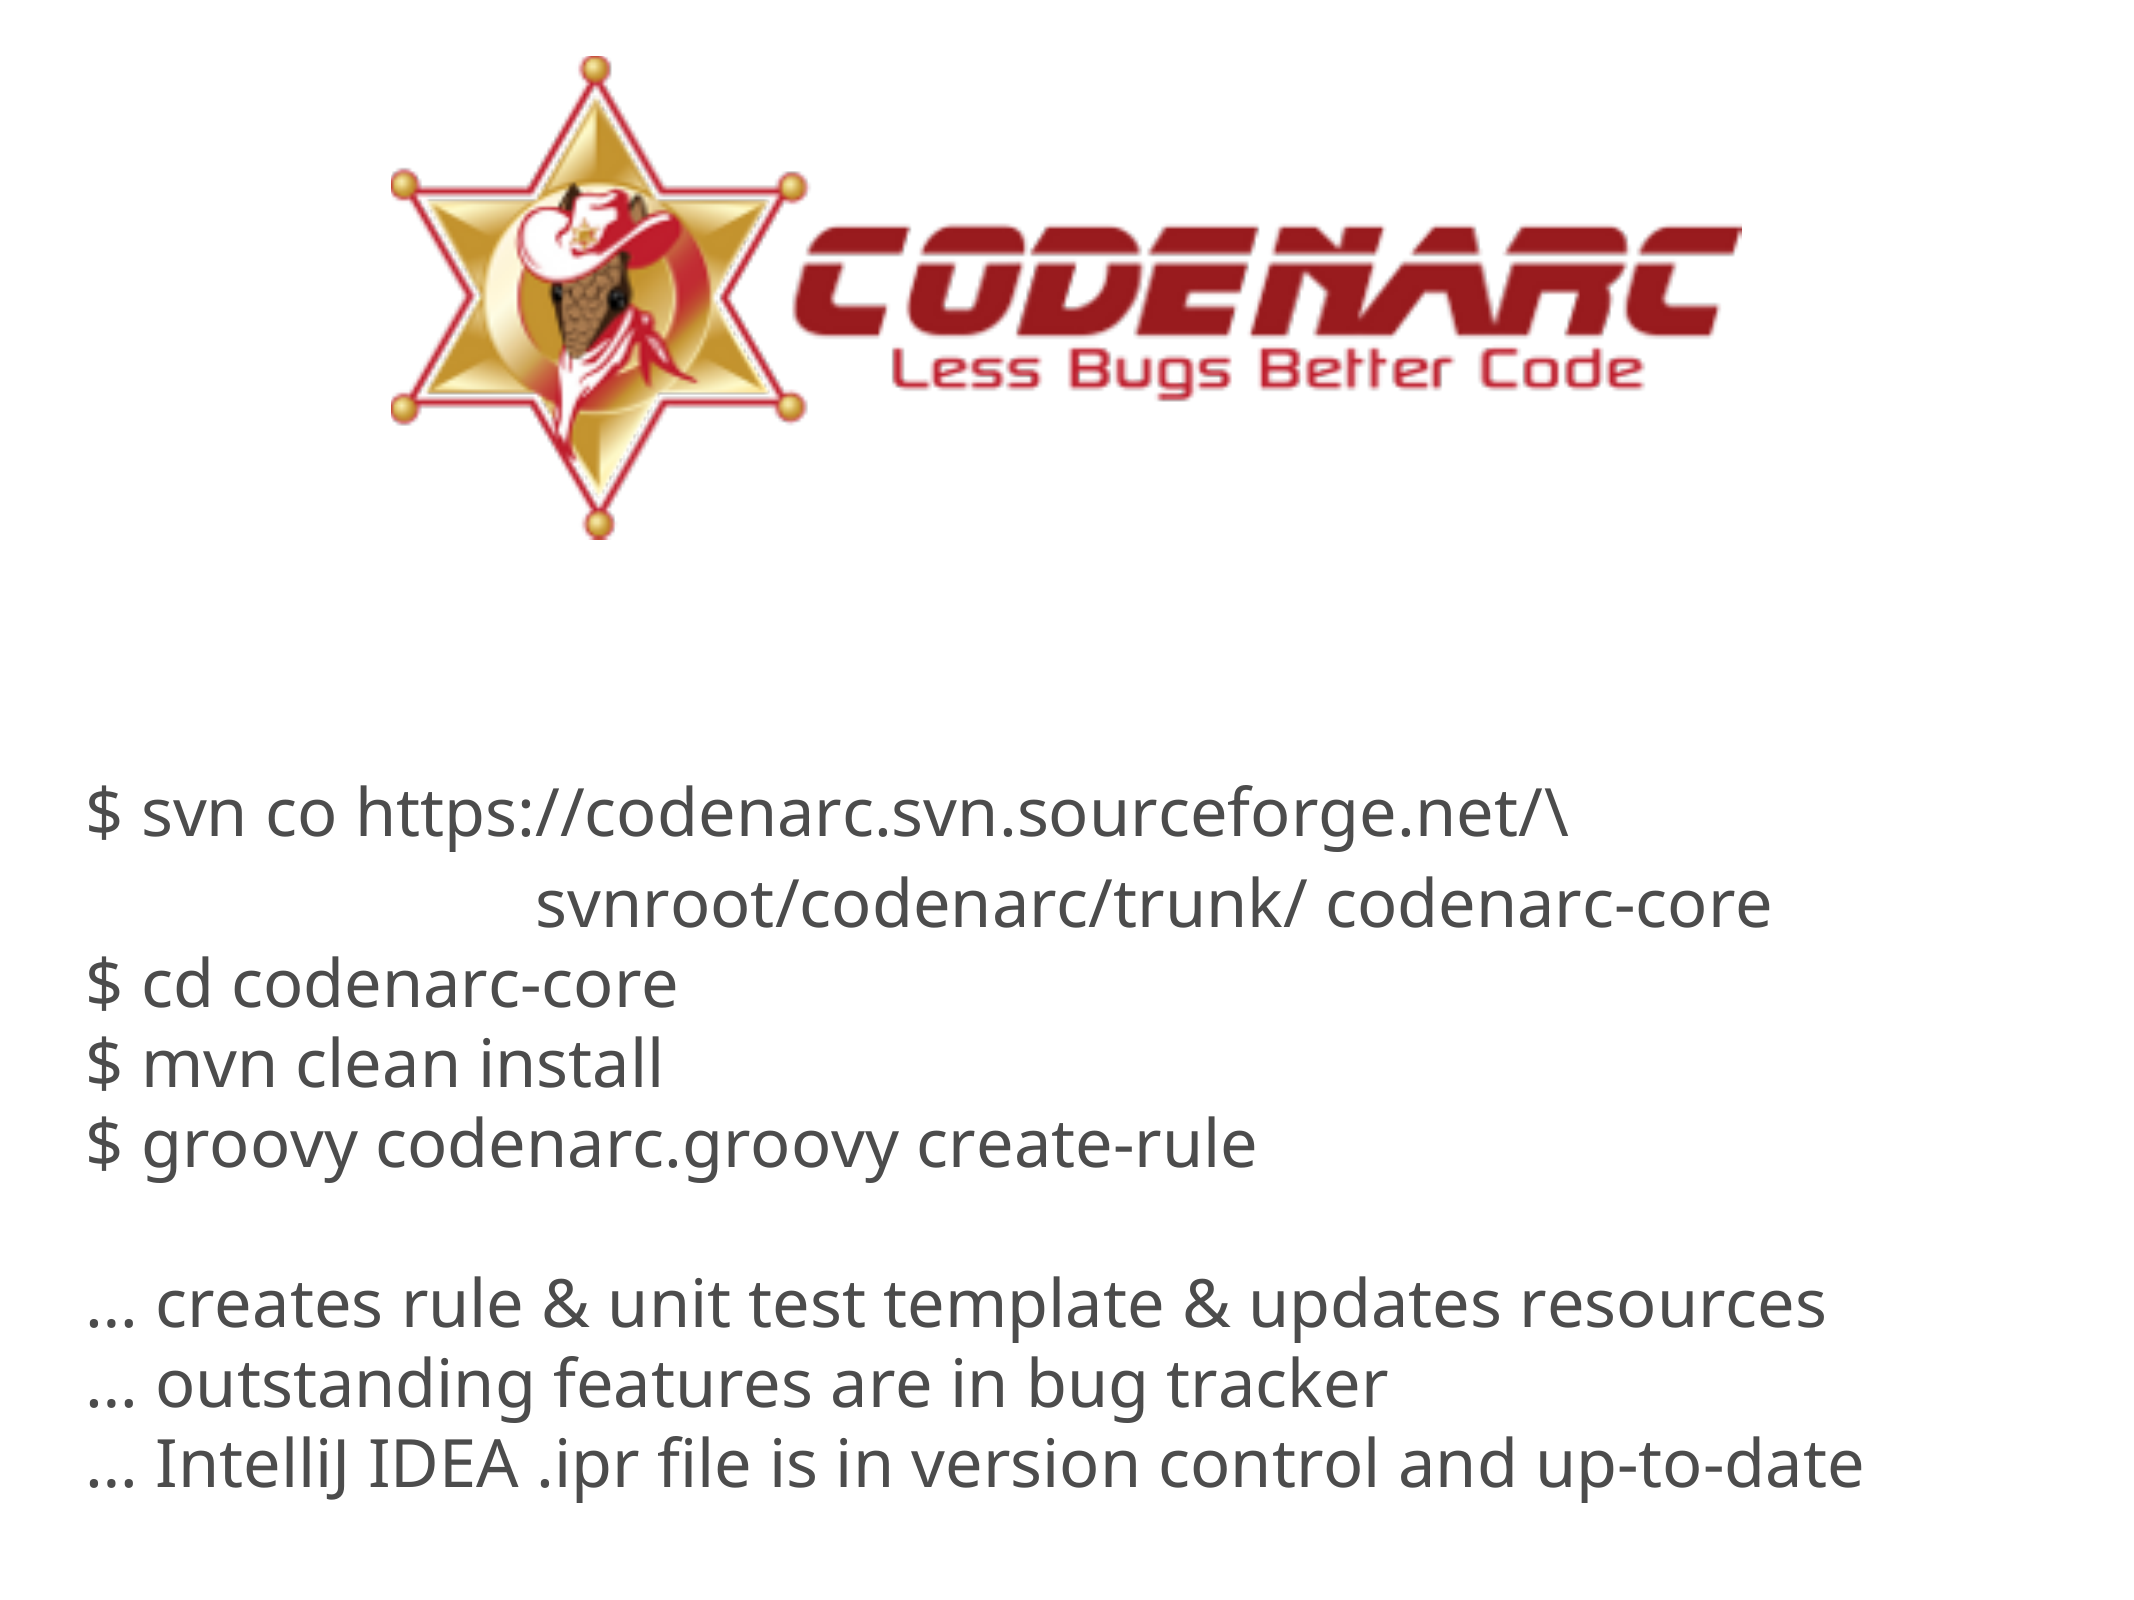

$ svn co https://codenarc.svn.sourceforge.net/\
			svnroot/codenarc/trunk/ codenarc-core
$ cd codenarc-core
$ mvn clean install
$ groovy codenarc.groovy create-rule
… creates rule & unit test template & updates resources
… outstanding features are in bug tracker
… IntelliJ IDEA .ipr file is in version control and up-to-date